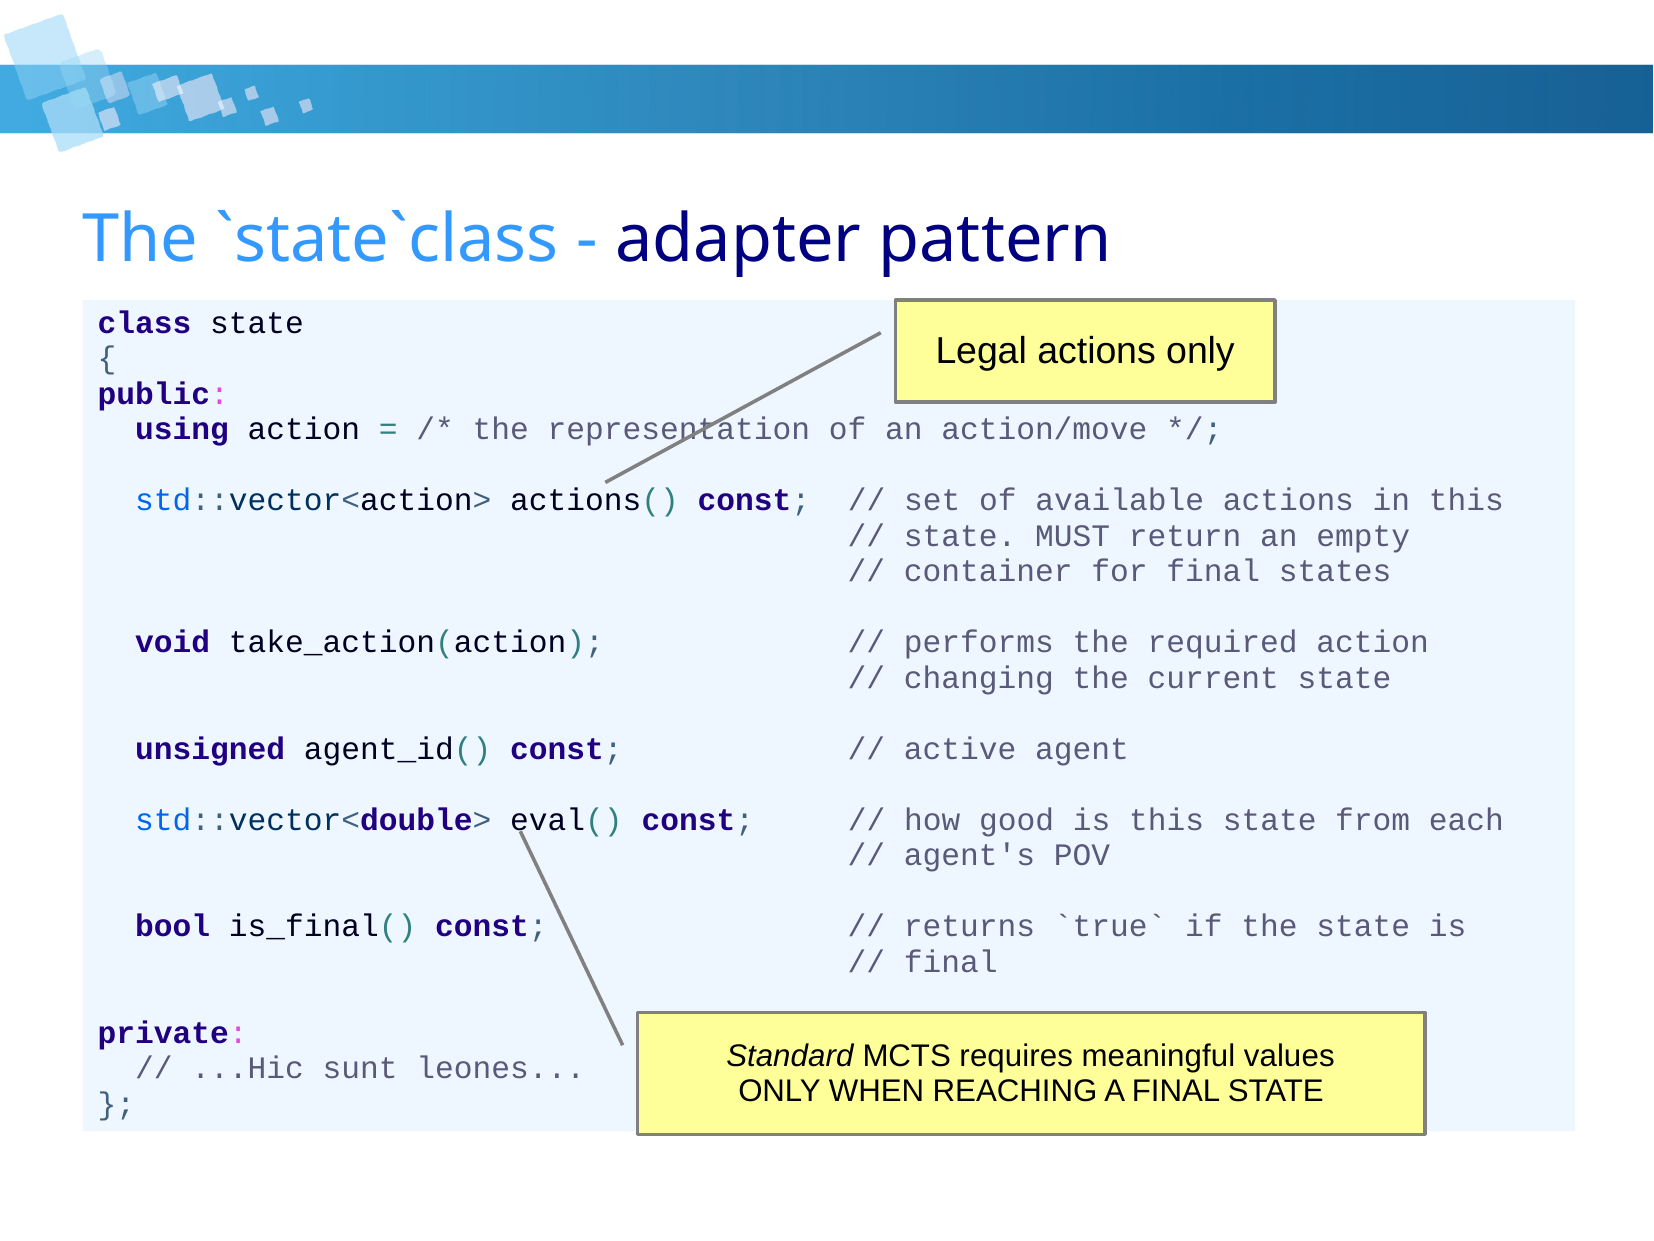

# The `state`class - adapter pattern
class state
{
public:
 using action = /* the representation of an action/move */;
 std::vector<action> actions() const; // set of available actions in this
 // state. MUST return an empty
 // container for final states
 void take_action(action); // performs the required action
 // changing the current state
 unsigned agent_id() const; // active agent
 std::vector<double> eval() const; // how good is this state from each
 // agent's POV
 bool is_final() const; // returns `true` if the state is
 // final
private:
 // ...Hic sunt leones...
};
Legal actions only
Standard MCTS requires meaningful values
ONLY WHEN REACHING A FINAL STATE